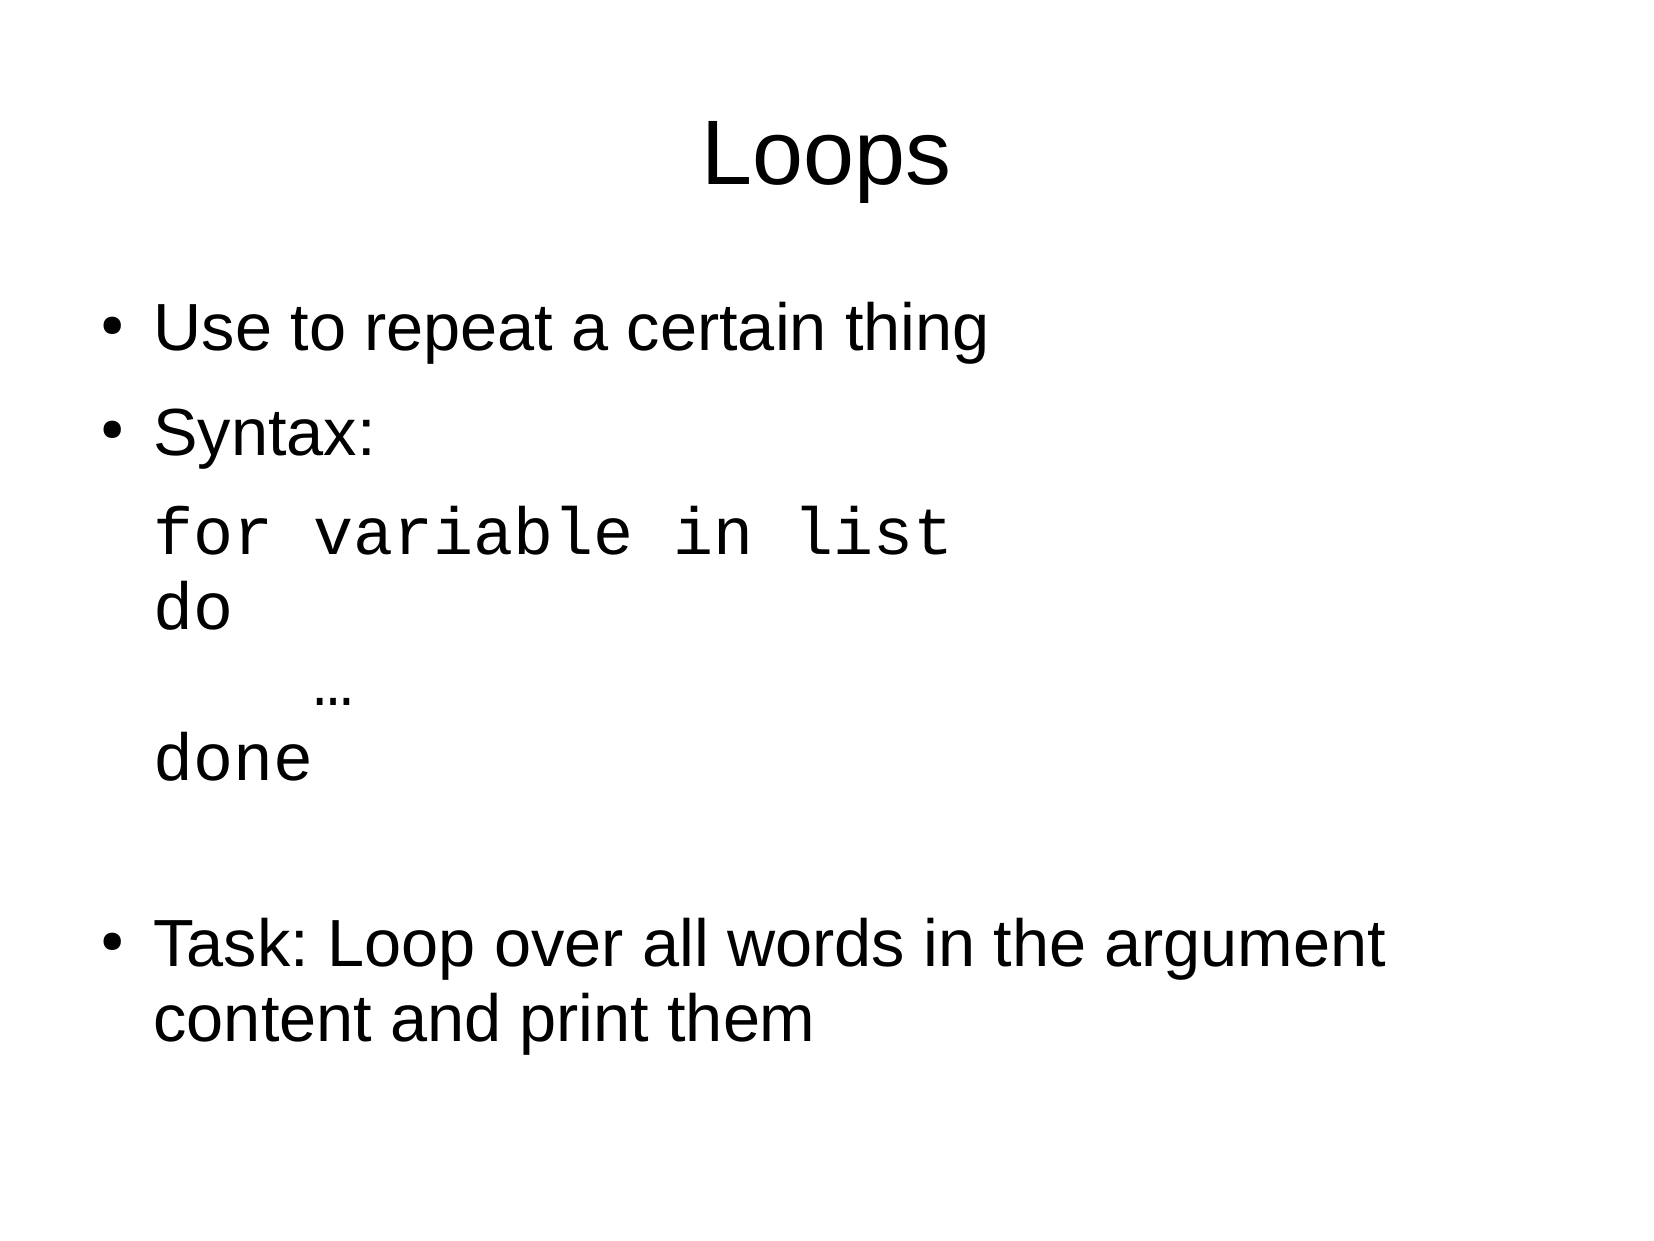

# Loops
Use to repeat a certain thing
Syntax:
for variable in list
do
 …
done
Task: Loop over all words in the argument content and print them